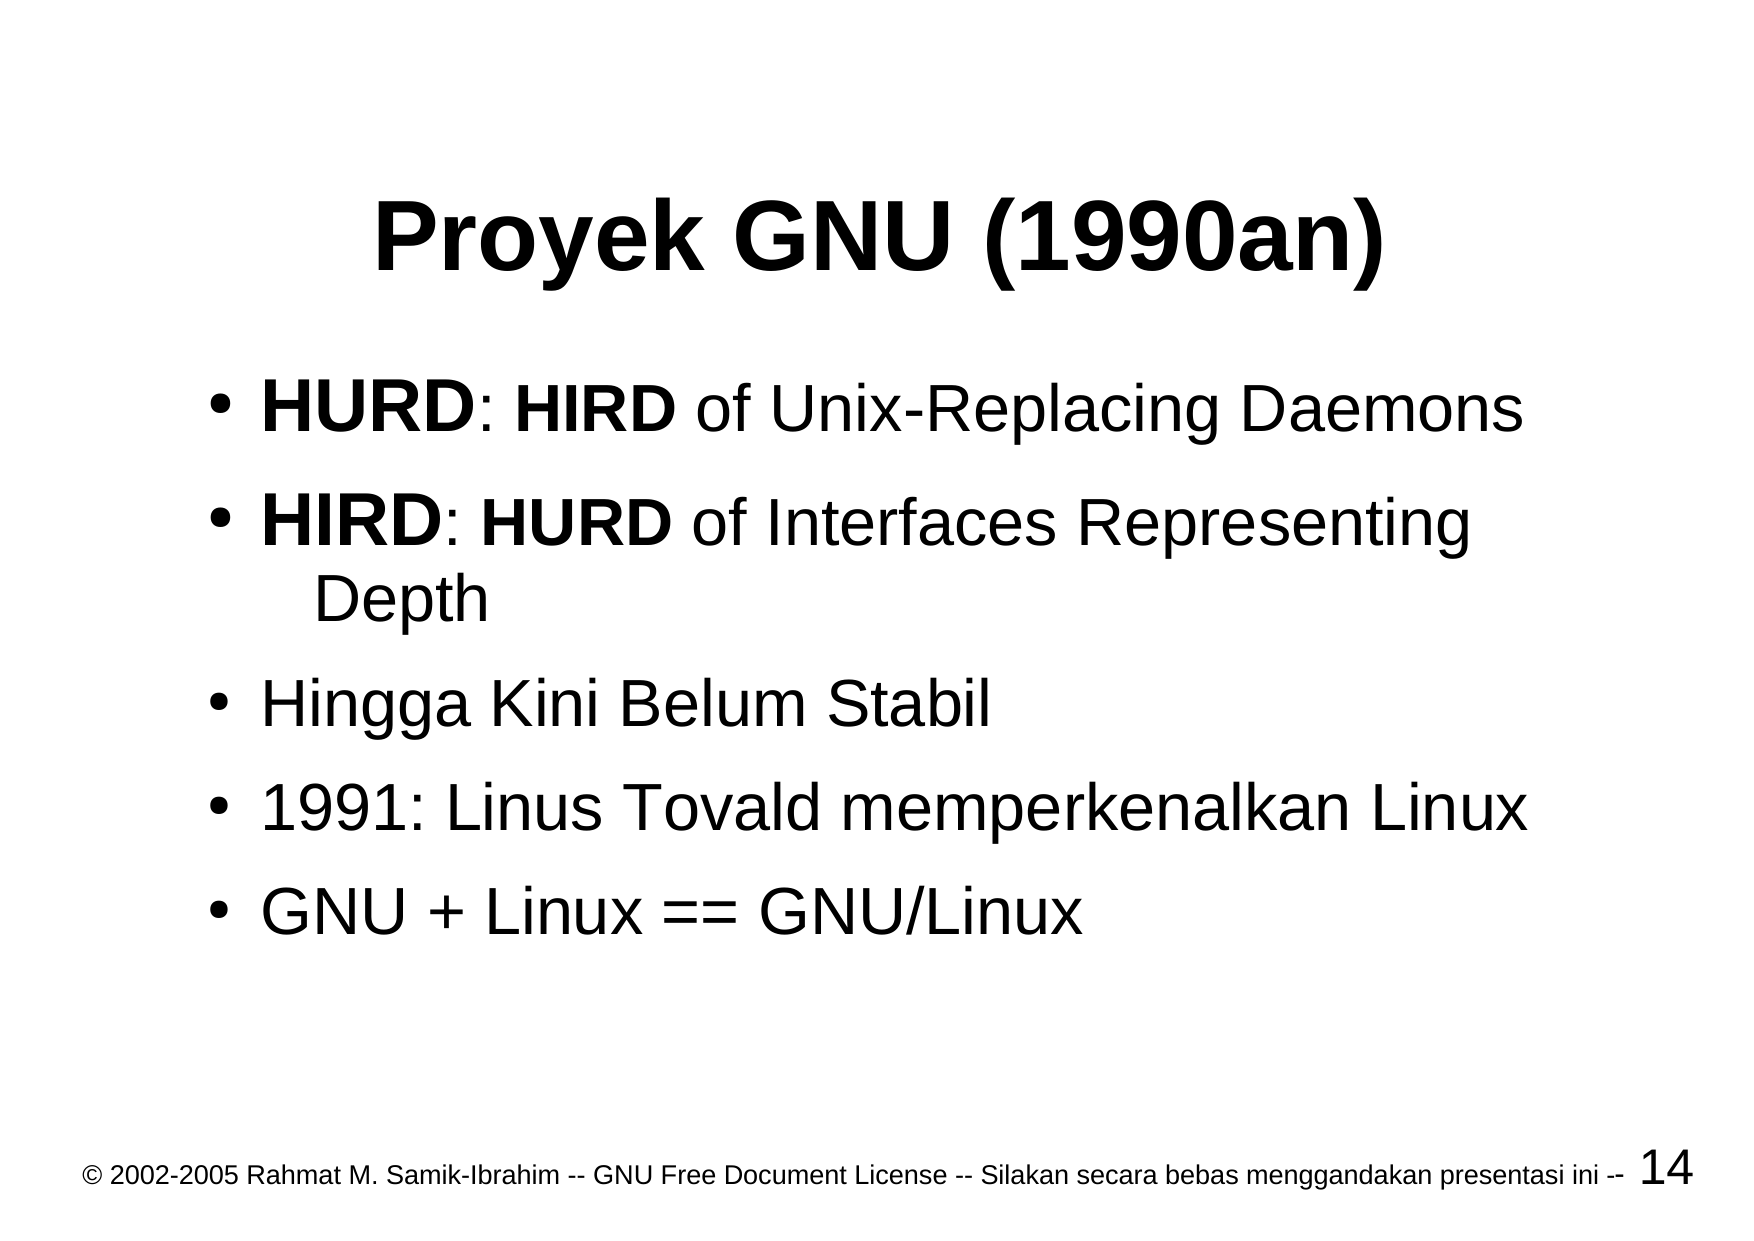

# Proyek GNU (1990an)
HURD: HIRD of Unix-Replacing Daemons
HIRD: HURD of Interfaces Representing Depth
Hingga Kini Belum Stabil
1991: Linus Tovald memperkenalkan Linux
GNU + Linux == GNU/Linux